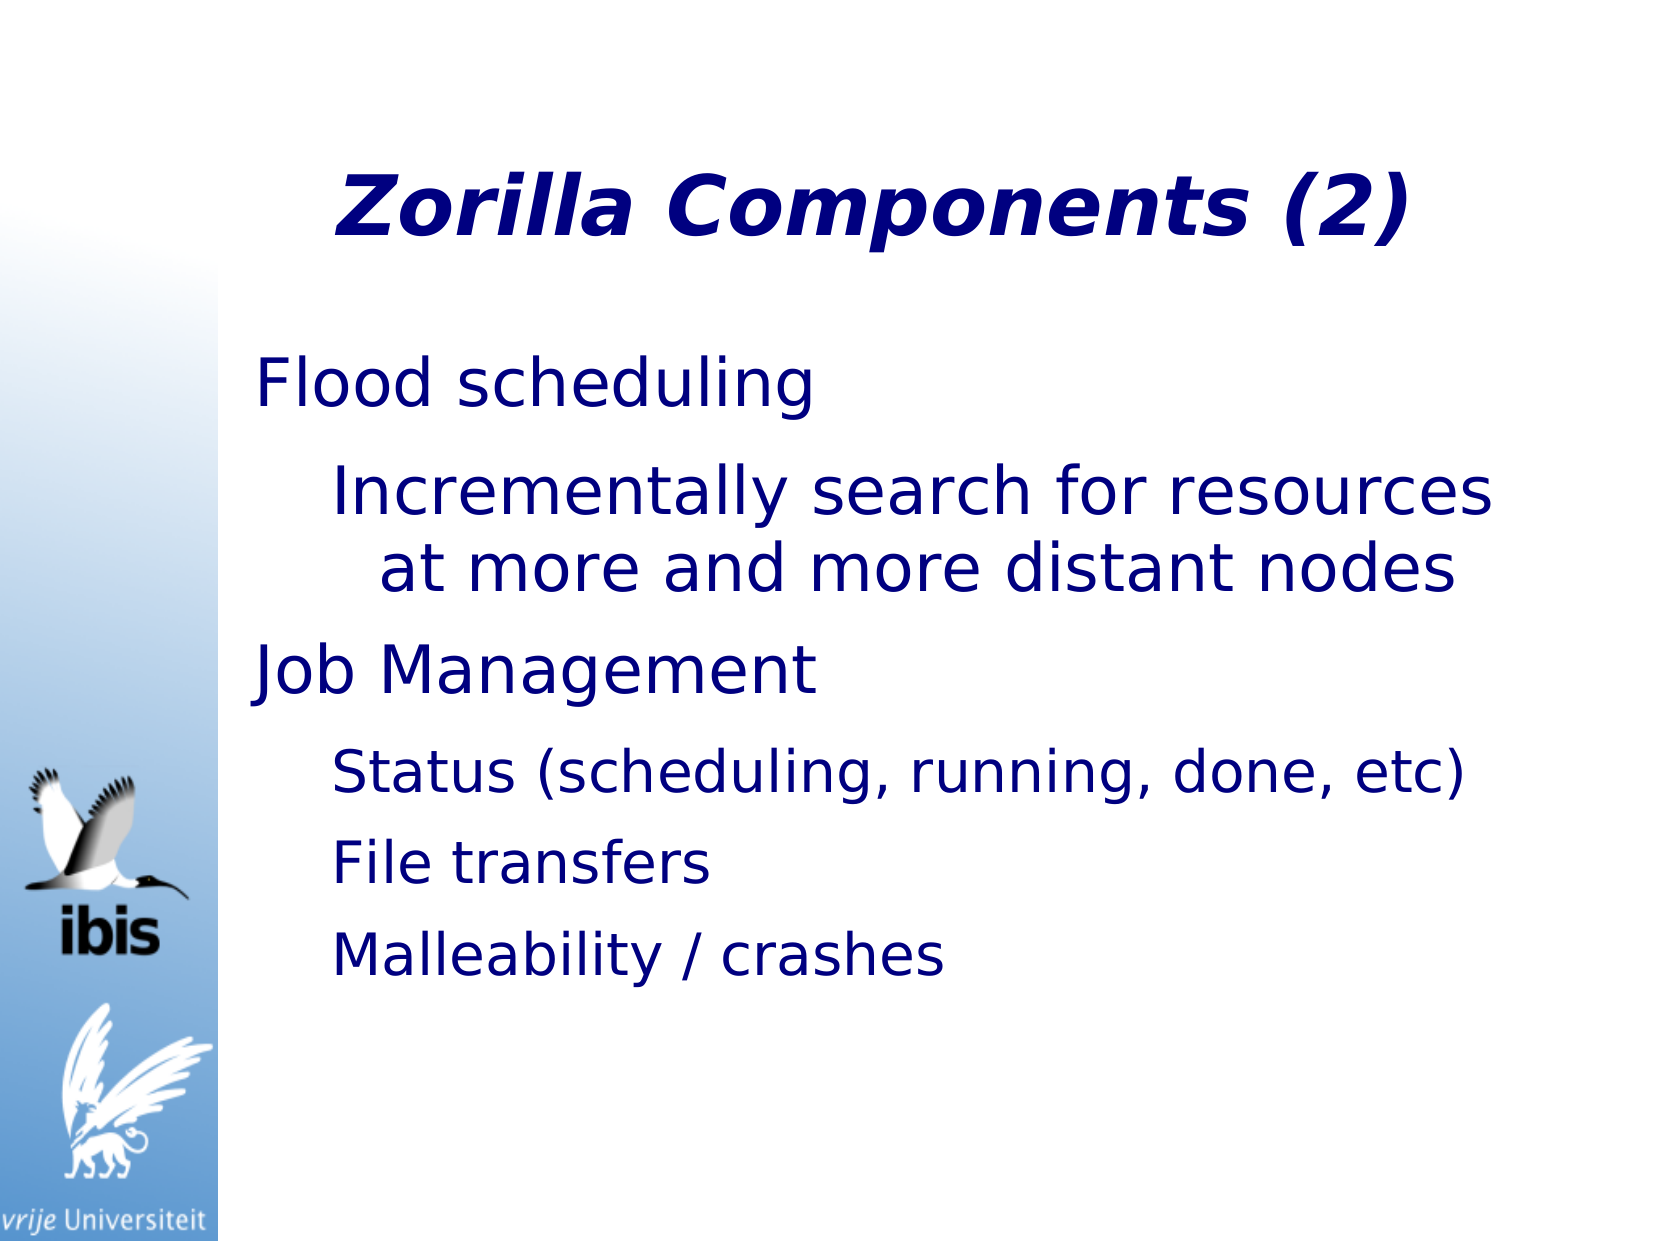

# Zorilla Components (2)
Flood scheduling
Incrementally search for resources at more and more distant nodes
Job Management
Status (scheduling, running, done, etc)
File transfers
Malleability / crashes